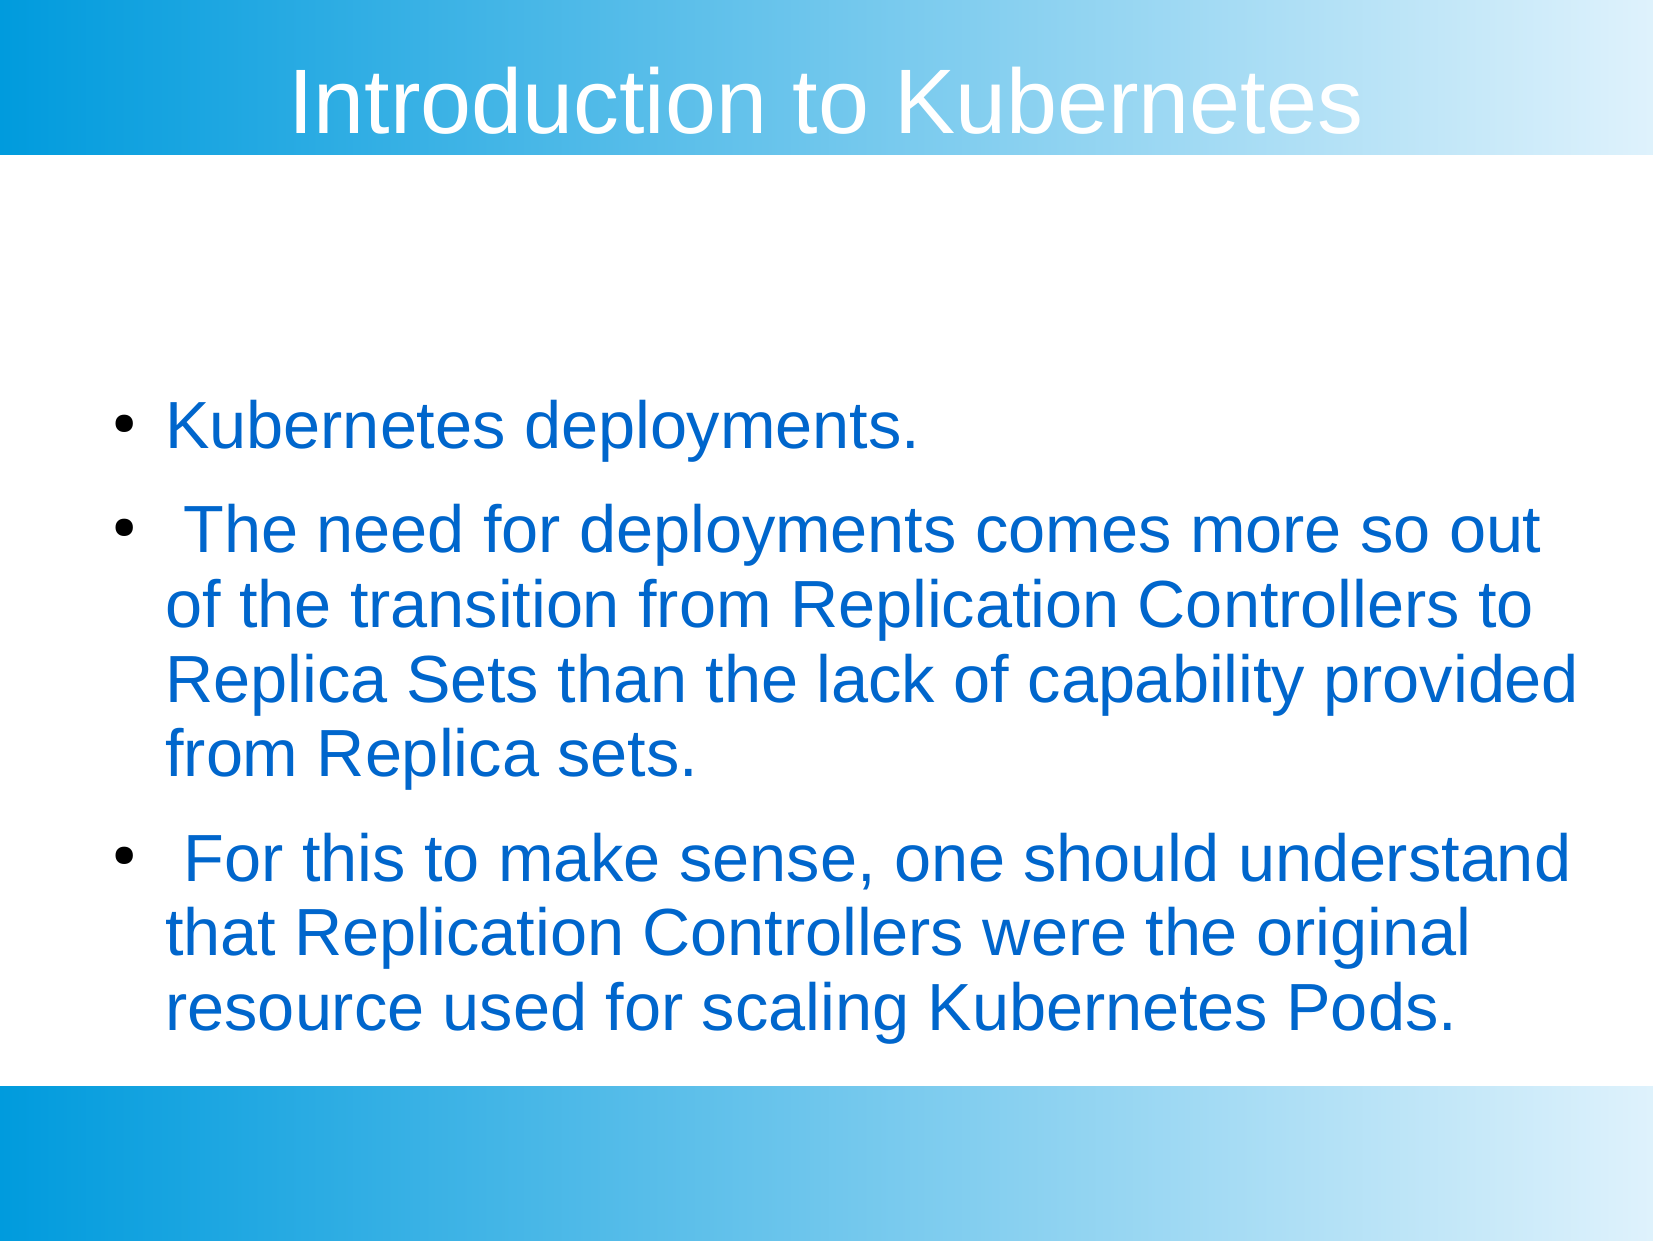

# Introduction to Kubernetes
Kubernetes deployments.
 The need for deployments comes more so out of the transition from Replication Controllers to Replica Sets than the lack of capability provided from Replica sets.
 For this to make sense, one should understand that Replication Controllers were the original resource used for scaling Kubernetes Pods.